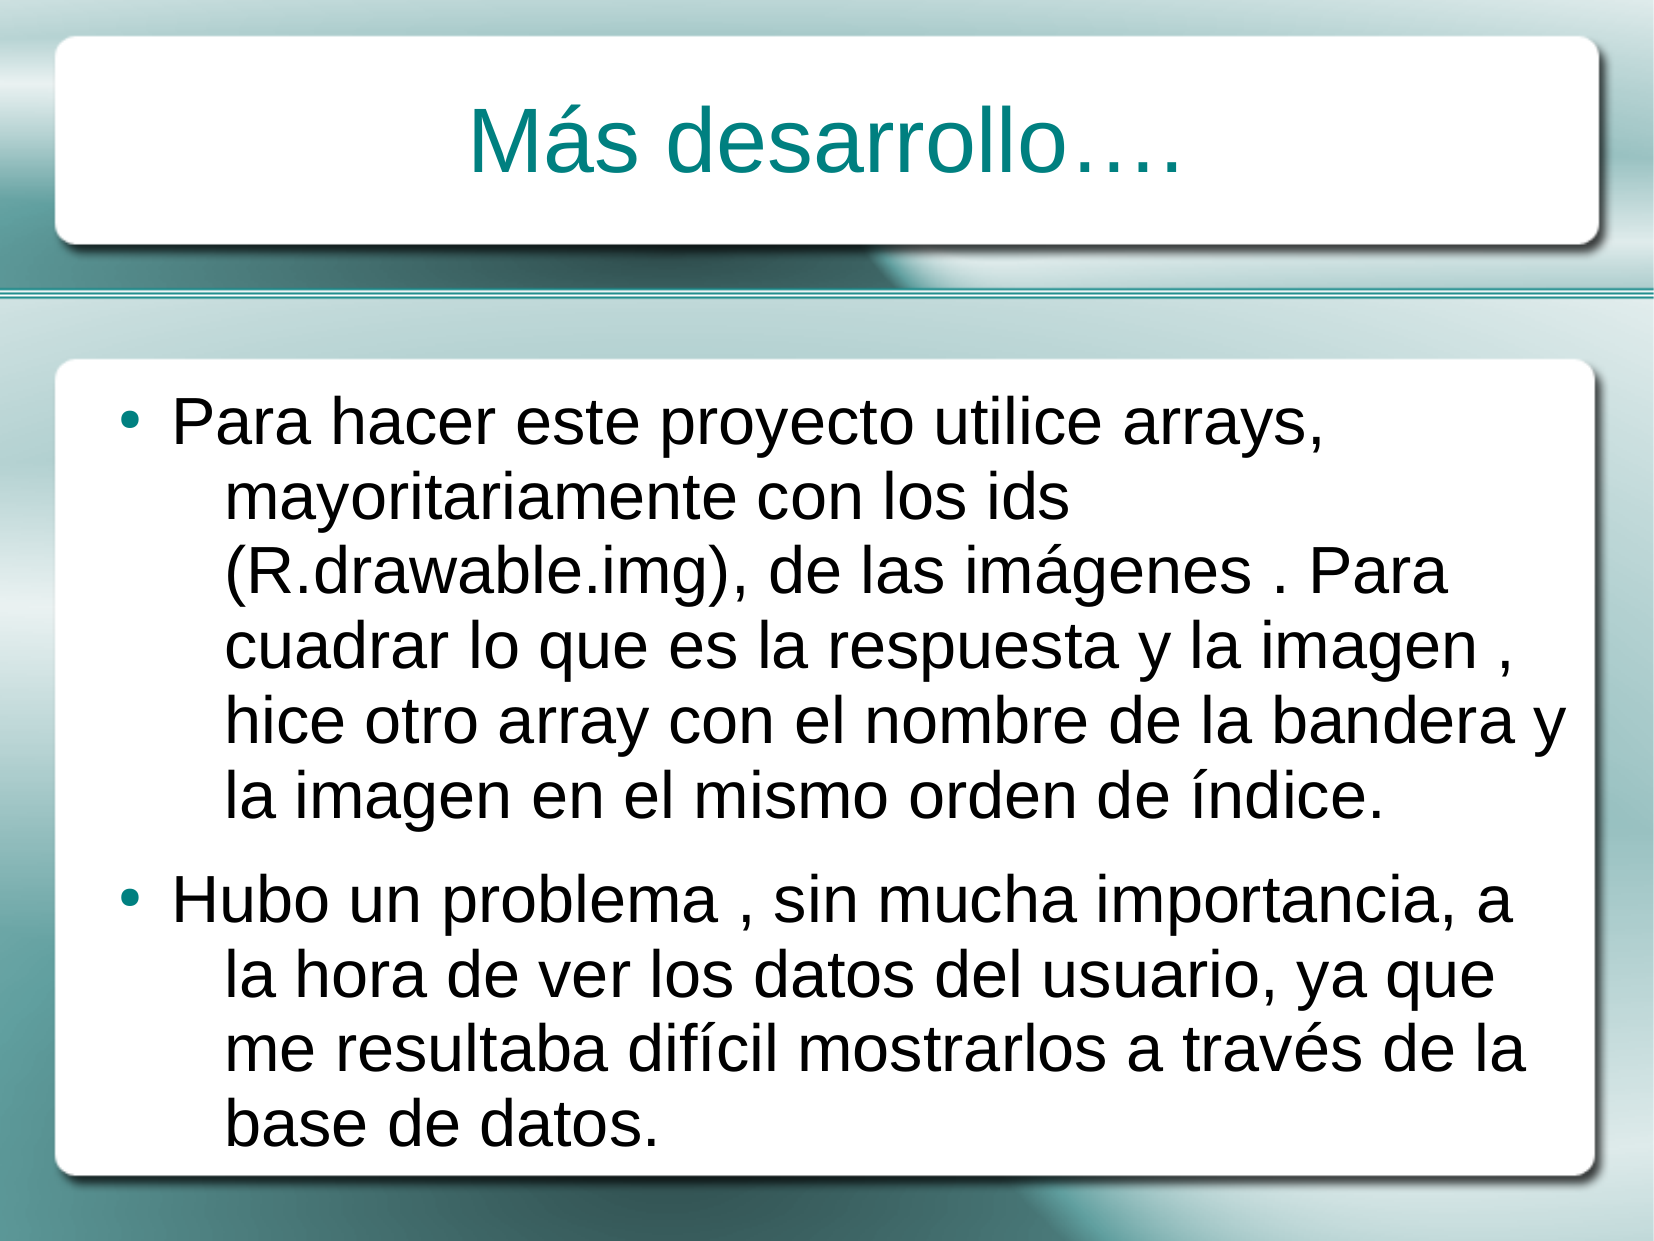

# Más desarrollo….
Para hacer este proyecto utilice arrays, mayoritariamente con los ids (R.drawable.img), de las imágenes . Para cuadrar lo que es la respuesta y la imagen , hice otro array con el nombre de la bandera y la imagen en el mismo orden de índice.
Hubo un problema , sin mucha importancia, a la hora de ver los datos del usuario, ya que me resultaba difícil mostrarlos a través de la base de datos.